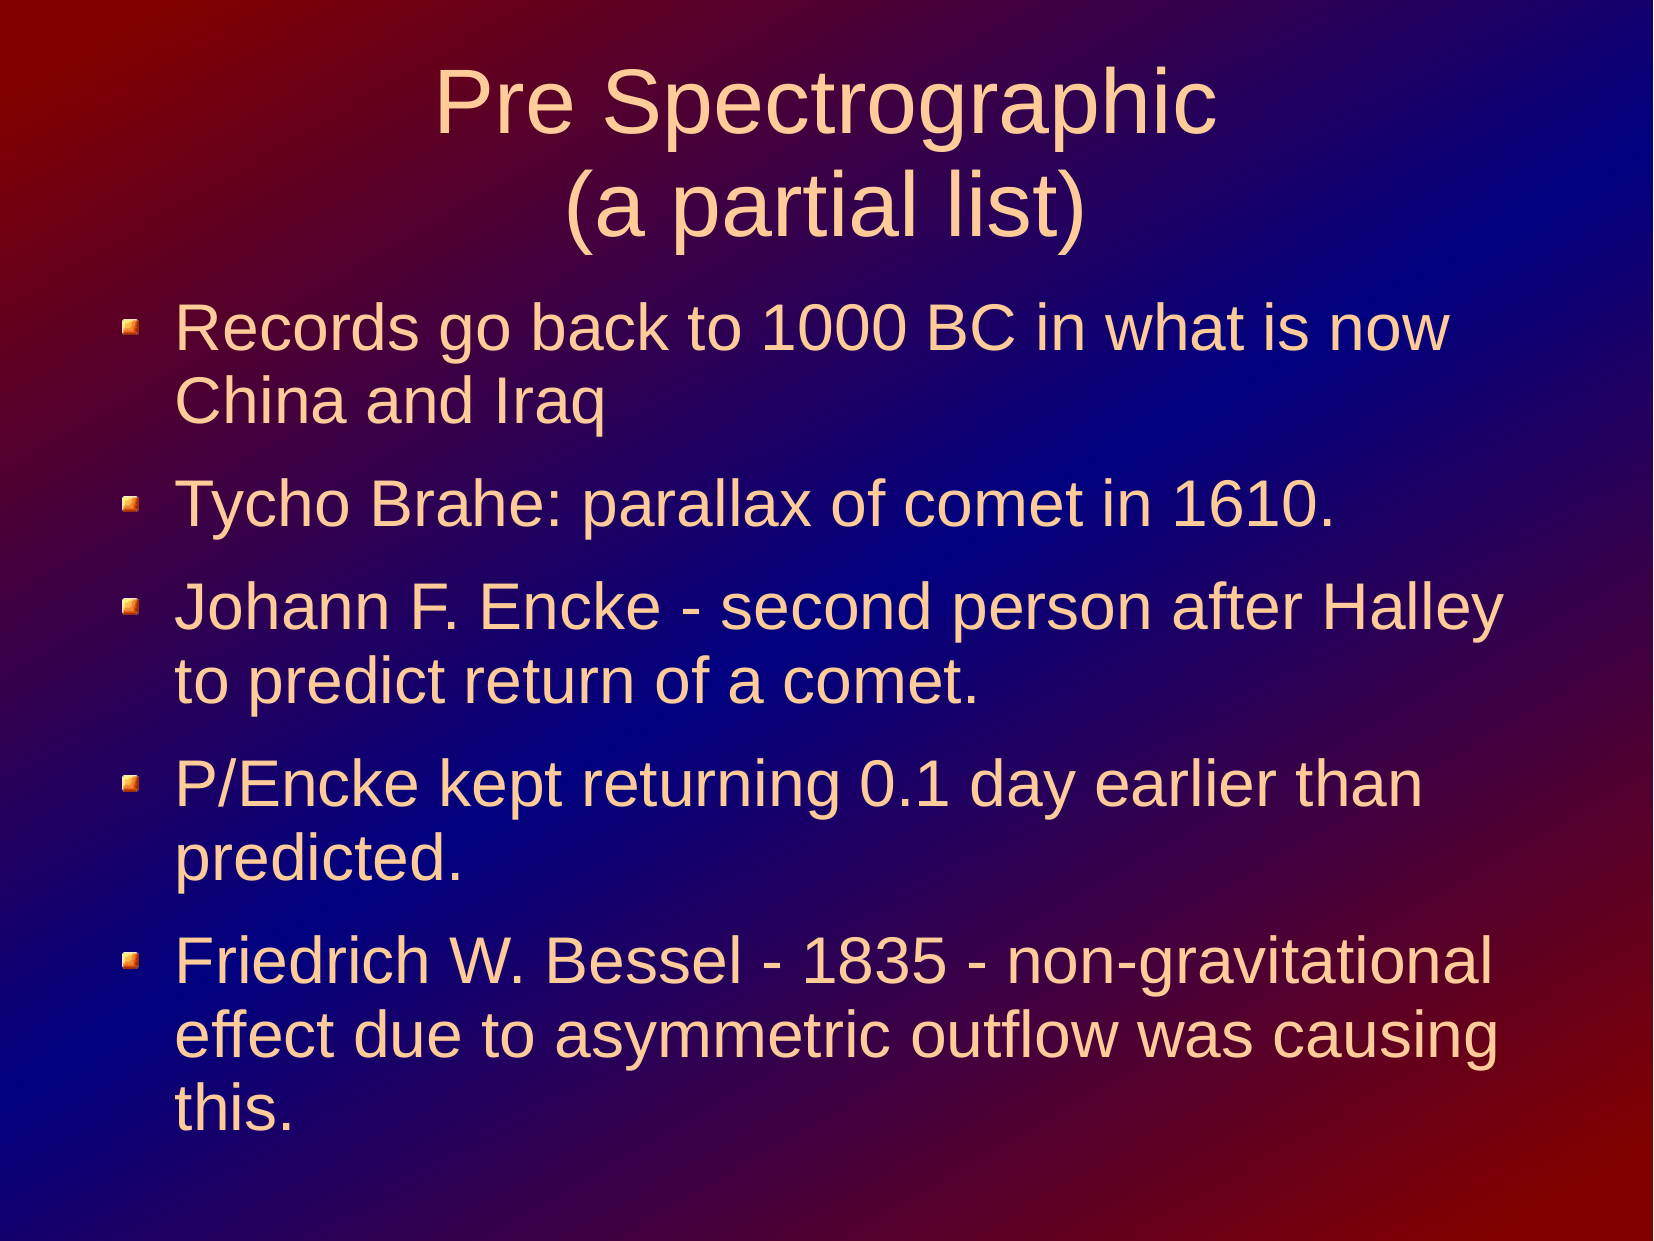

# Pre Spectrographic (a partial list)
Records go back to 1000 BC in what is now China and Iraq
Tycho Brahe: parallax of comet in 1610.
Johann F. Encke - second person after Halley to predict return of a comet.
P/Encke kept returning 0.1 day earlier than predicted.
Friedrich W. Bessel - 1835 - non-gravitational effect due to asymmetric outflow was causing this.